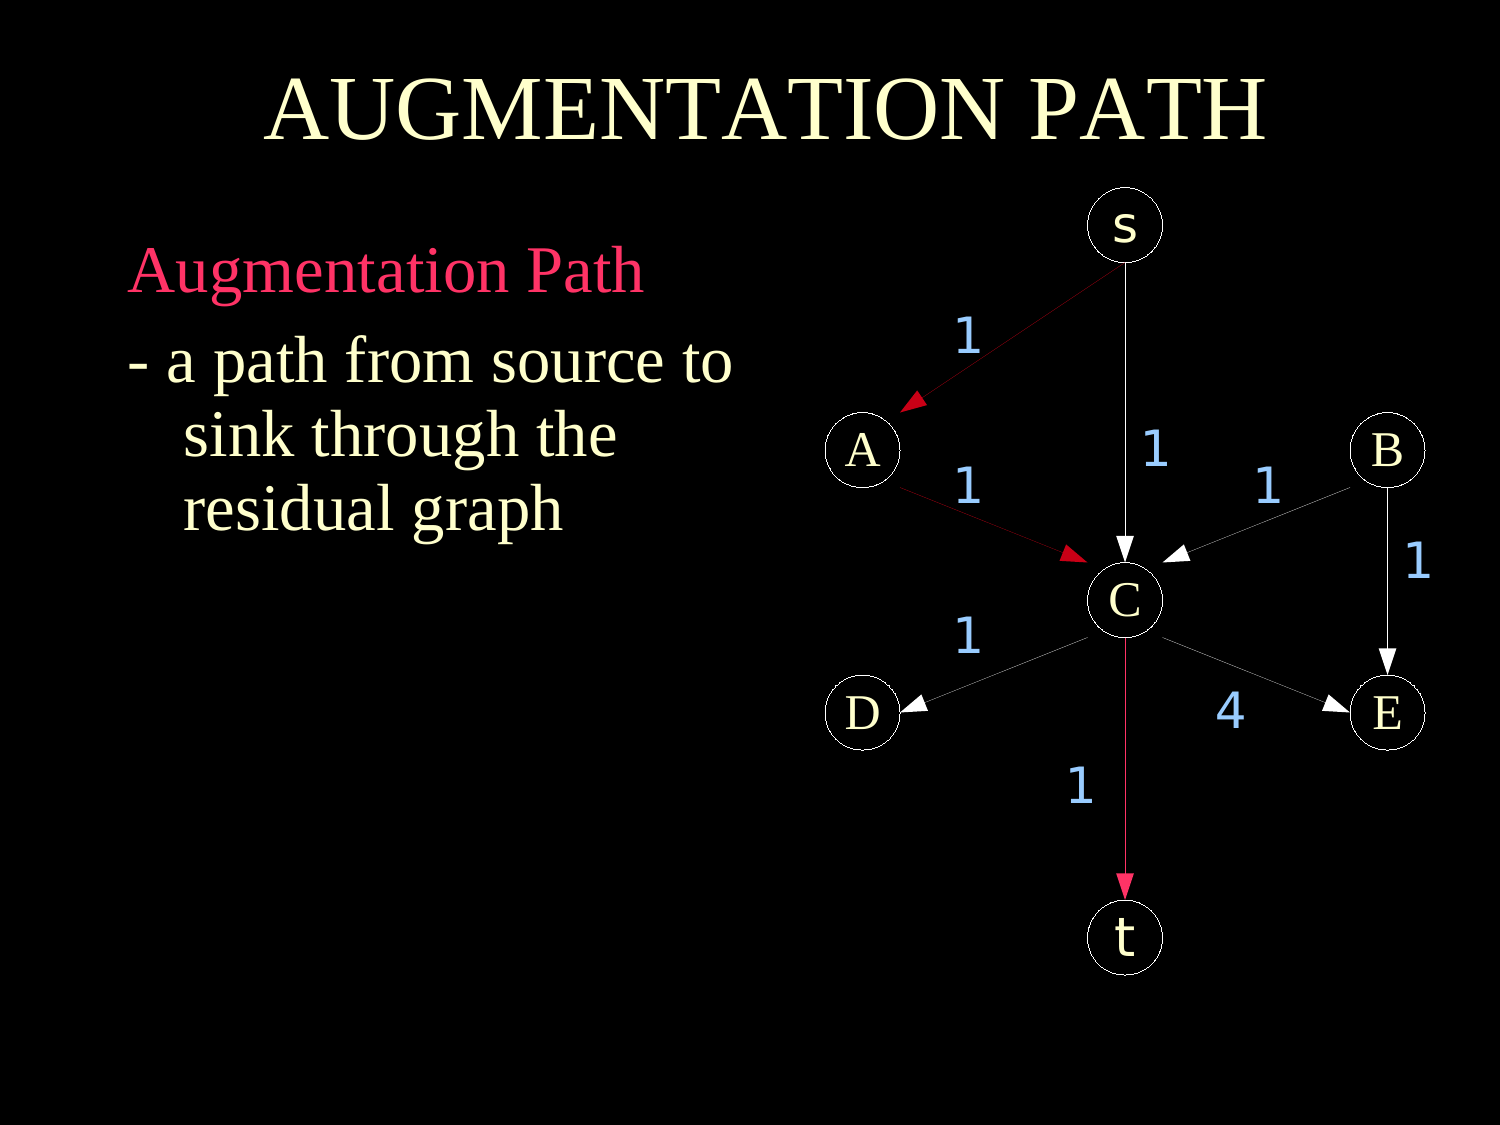

# AUGMENTATION PATH
s
Augmentation Path
- a path from source to sink through the residual graph
1
A
1
B
1
1
1
C
1
D
4
E
1
t